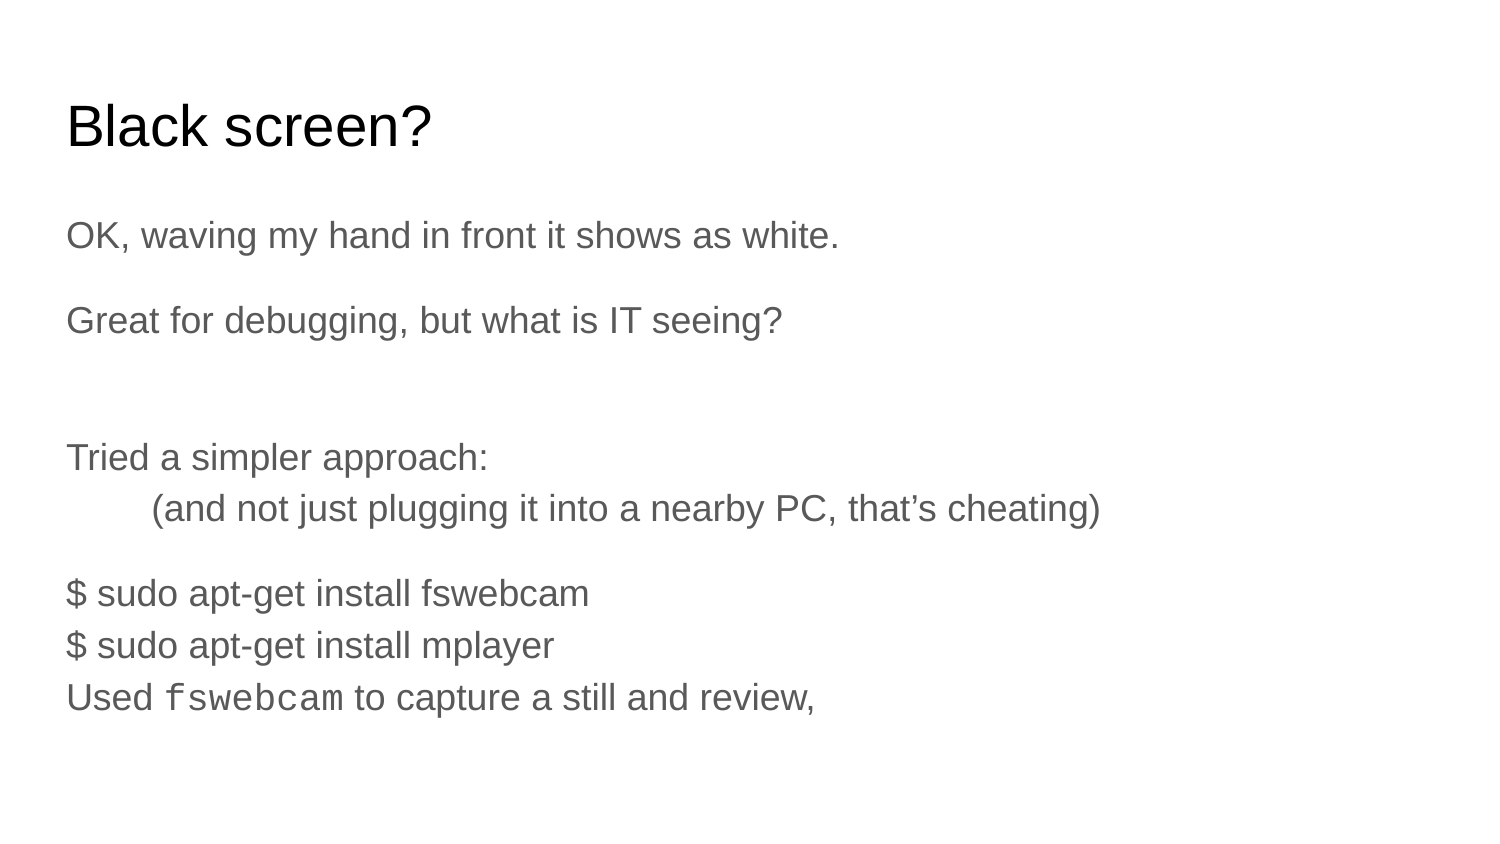

Black screen?
# OK, waving my hand in front it shows as white.
Great for debugging, but what is IT seeing?
Tried a simpler approach:
	 (and not just plugging it into a nearby PC, that’s cheating)
$ sudo apt-get install fswebcam
$ sudo apt-get install mplayer
Used fswebcam to capture a still and review,